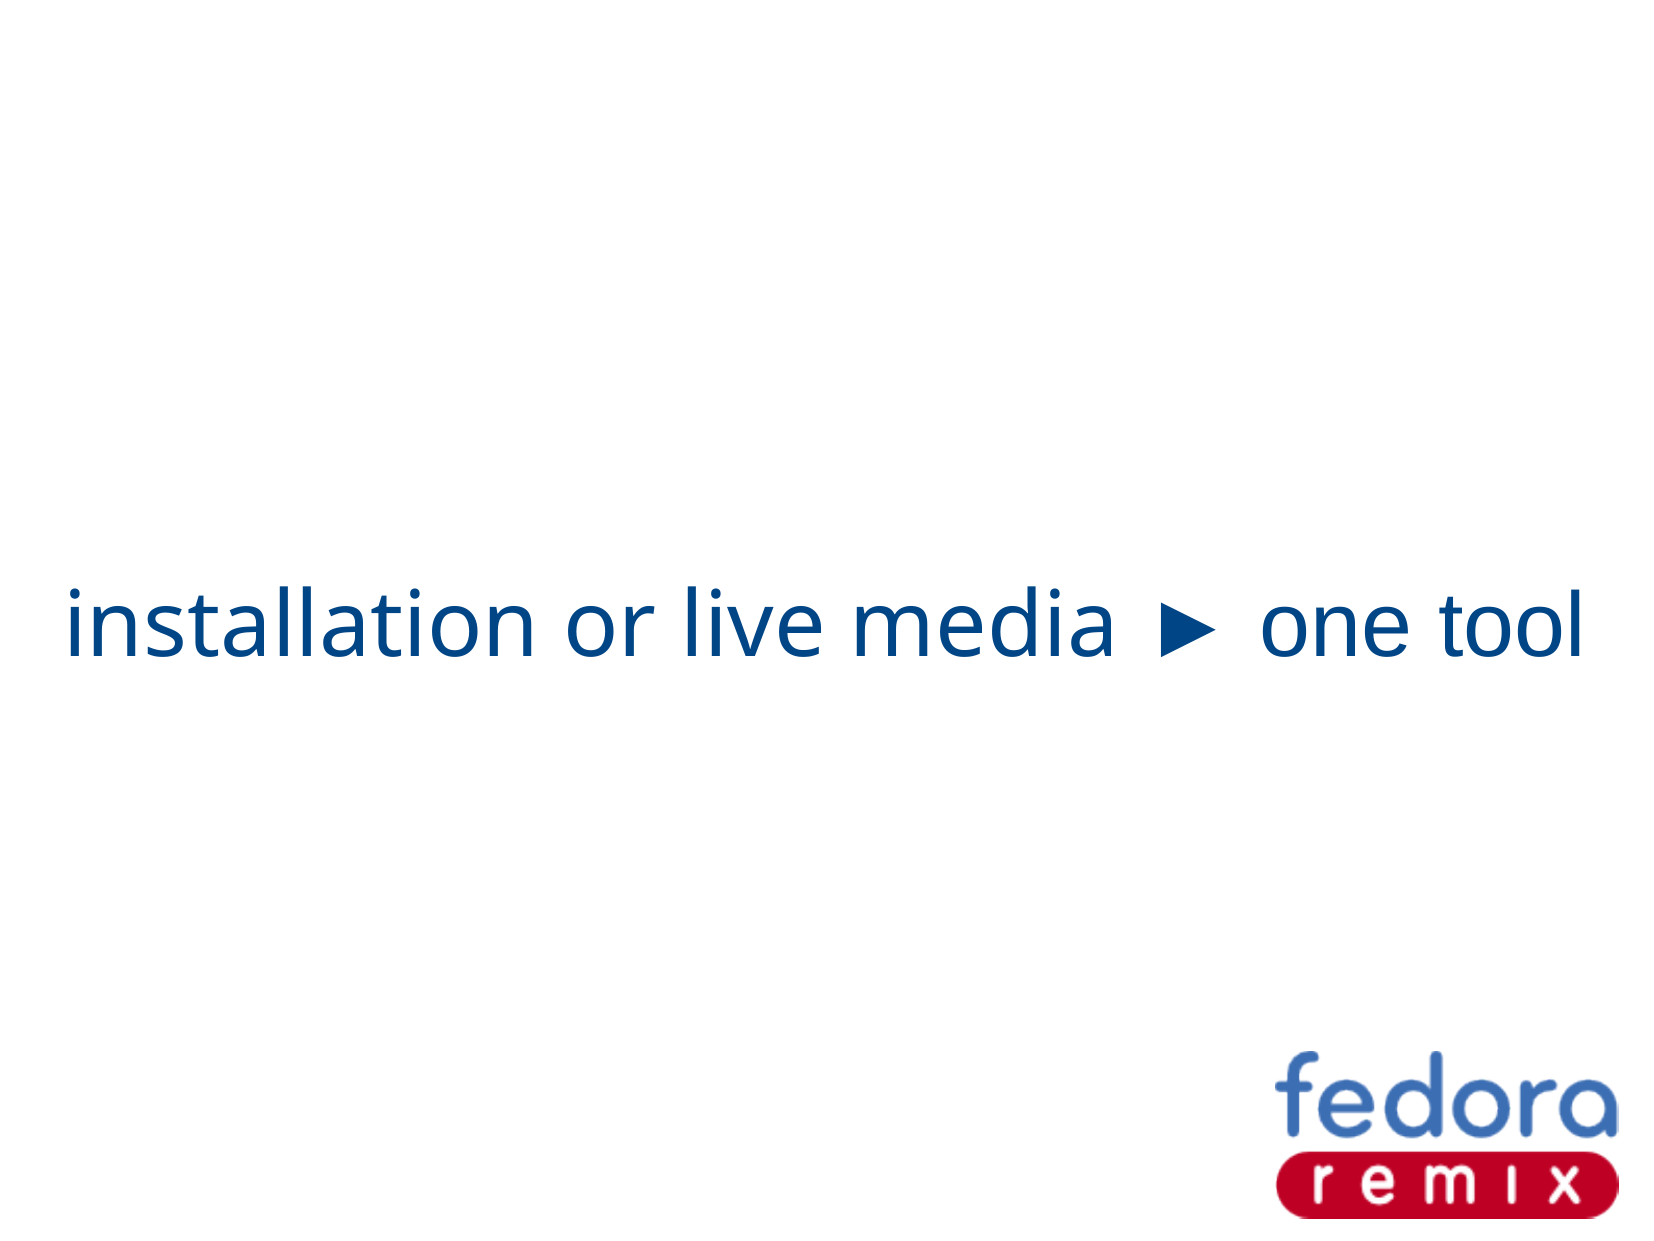

installation or live media ► one tool